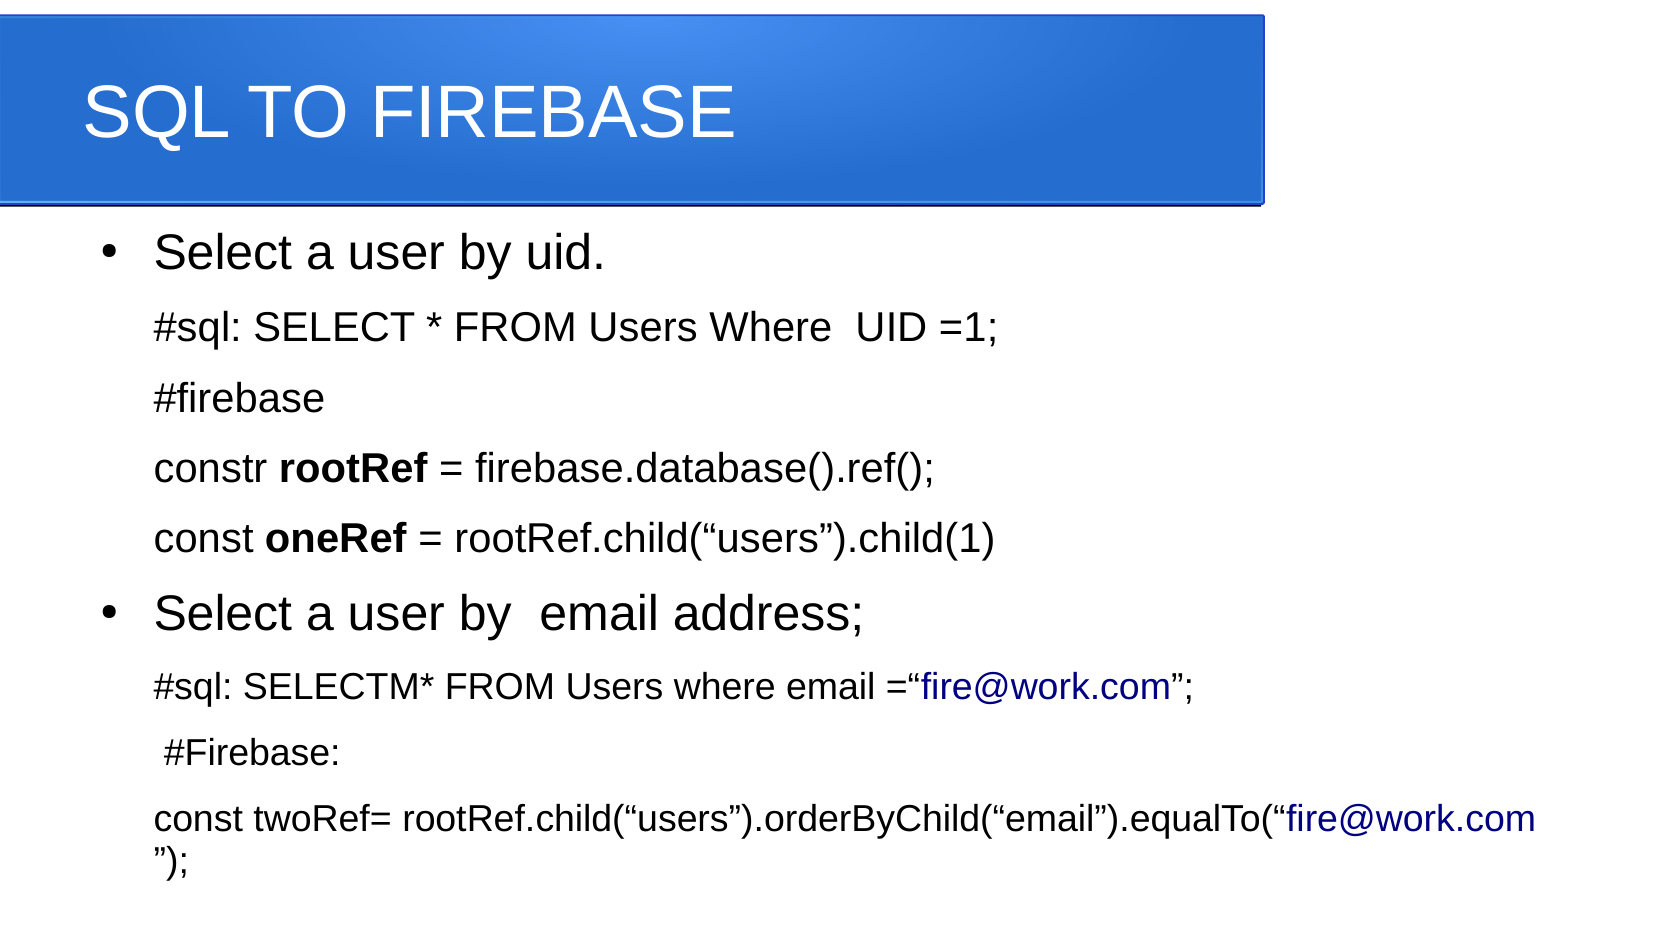

# SQL TO FIREBASE
Select a user by uid.
#sql: SELECT * FROM Users Where UID =1;
#firebase
constr rootRef = firebase.database().ref();
const oneRef = rootRef.child(“users”).child(1)
Select a user by email address;
#sql: SELECTM* FROM Users where email =“fire@work.com”;
 #Firebase:
const twoRef= rootRef.child(“users”).orderByChild(“email”).equalTo(“fire@work.com”);